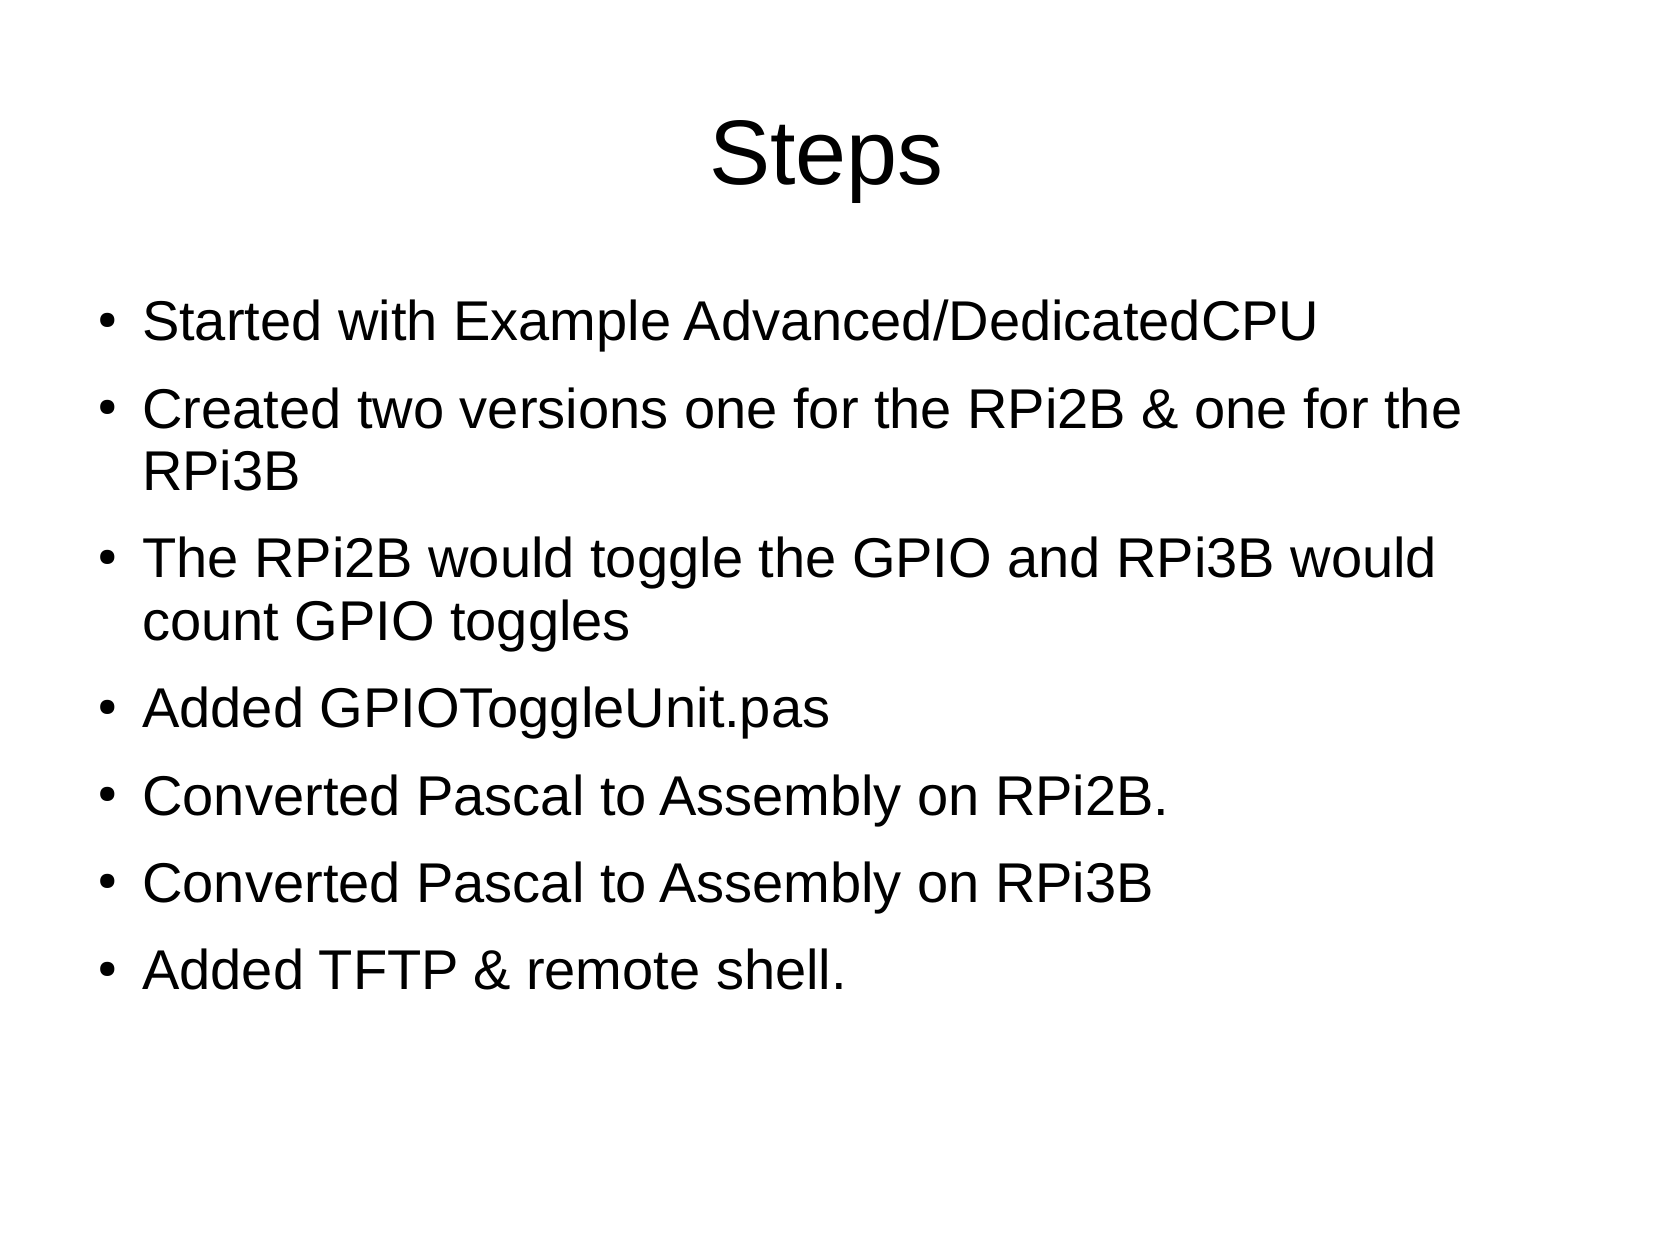

# Steps
Started with Example Advanced/DedicatedCPU
Created two versions one for the RPi2B & one for the RPi3B
The RPi2B would toggle the GPIO and RPi3B would count GPIO toggles
Added GPIOToggleUnit.pas
Converted Pascal to Assembly on RPi2B.
Converted Pascal to Assembly on RPi3B
Added TFTP & remote shell.